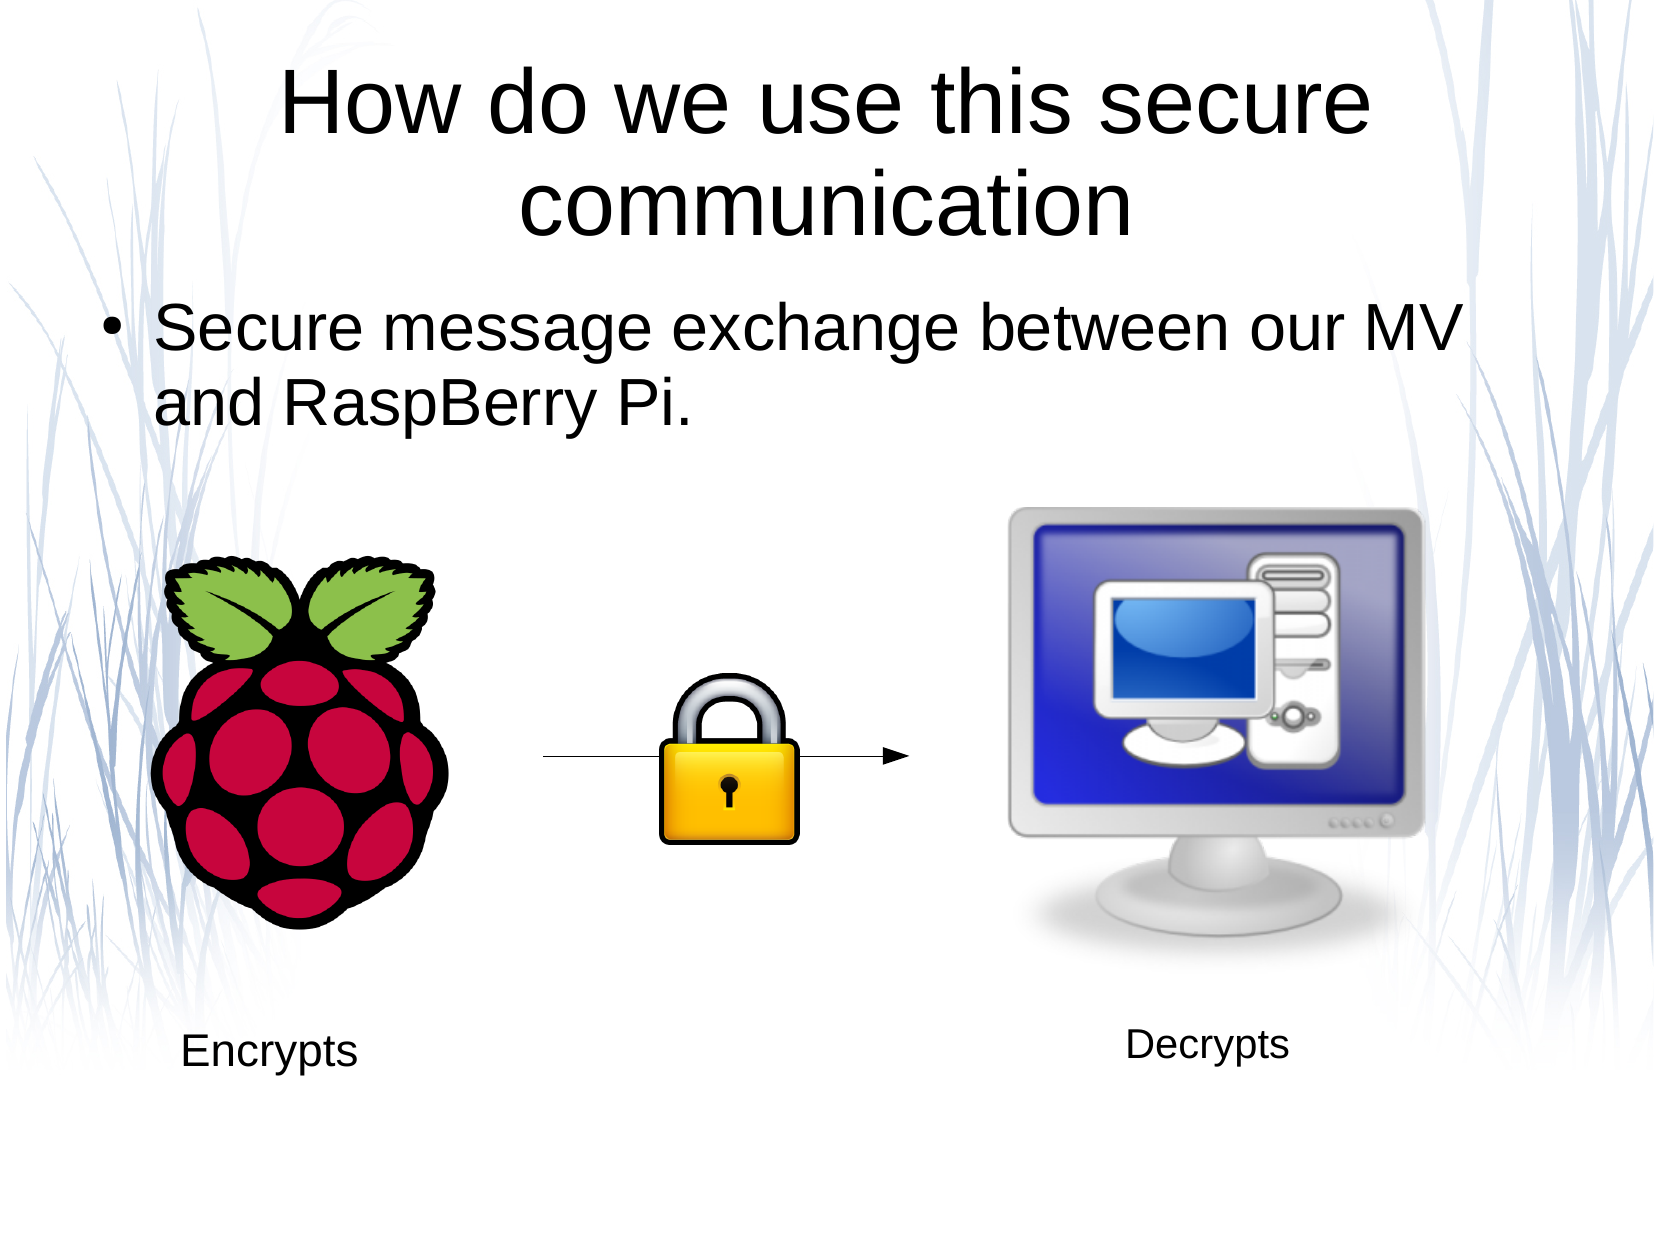

# How do we use this secure communication
Secure message exchange between our MV and RaspBerry Pi.
Decrypts
Encrypts